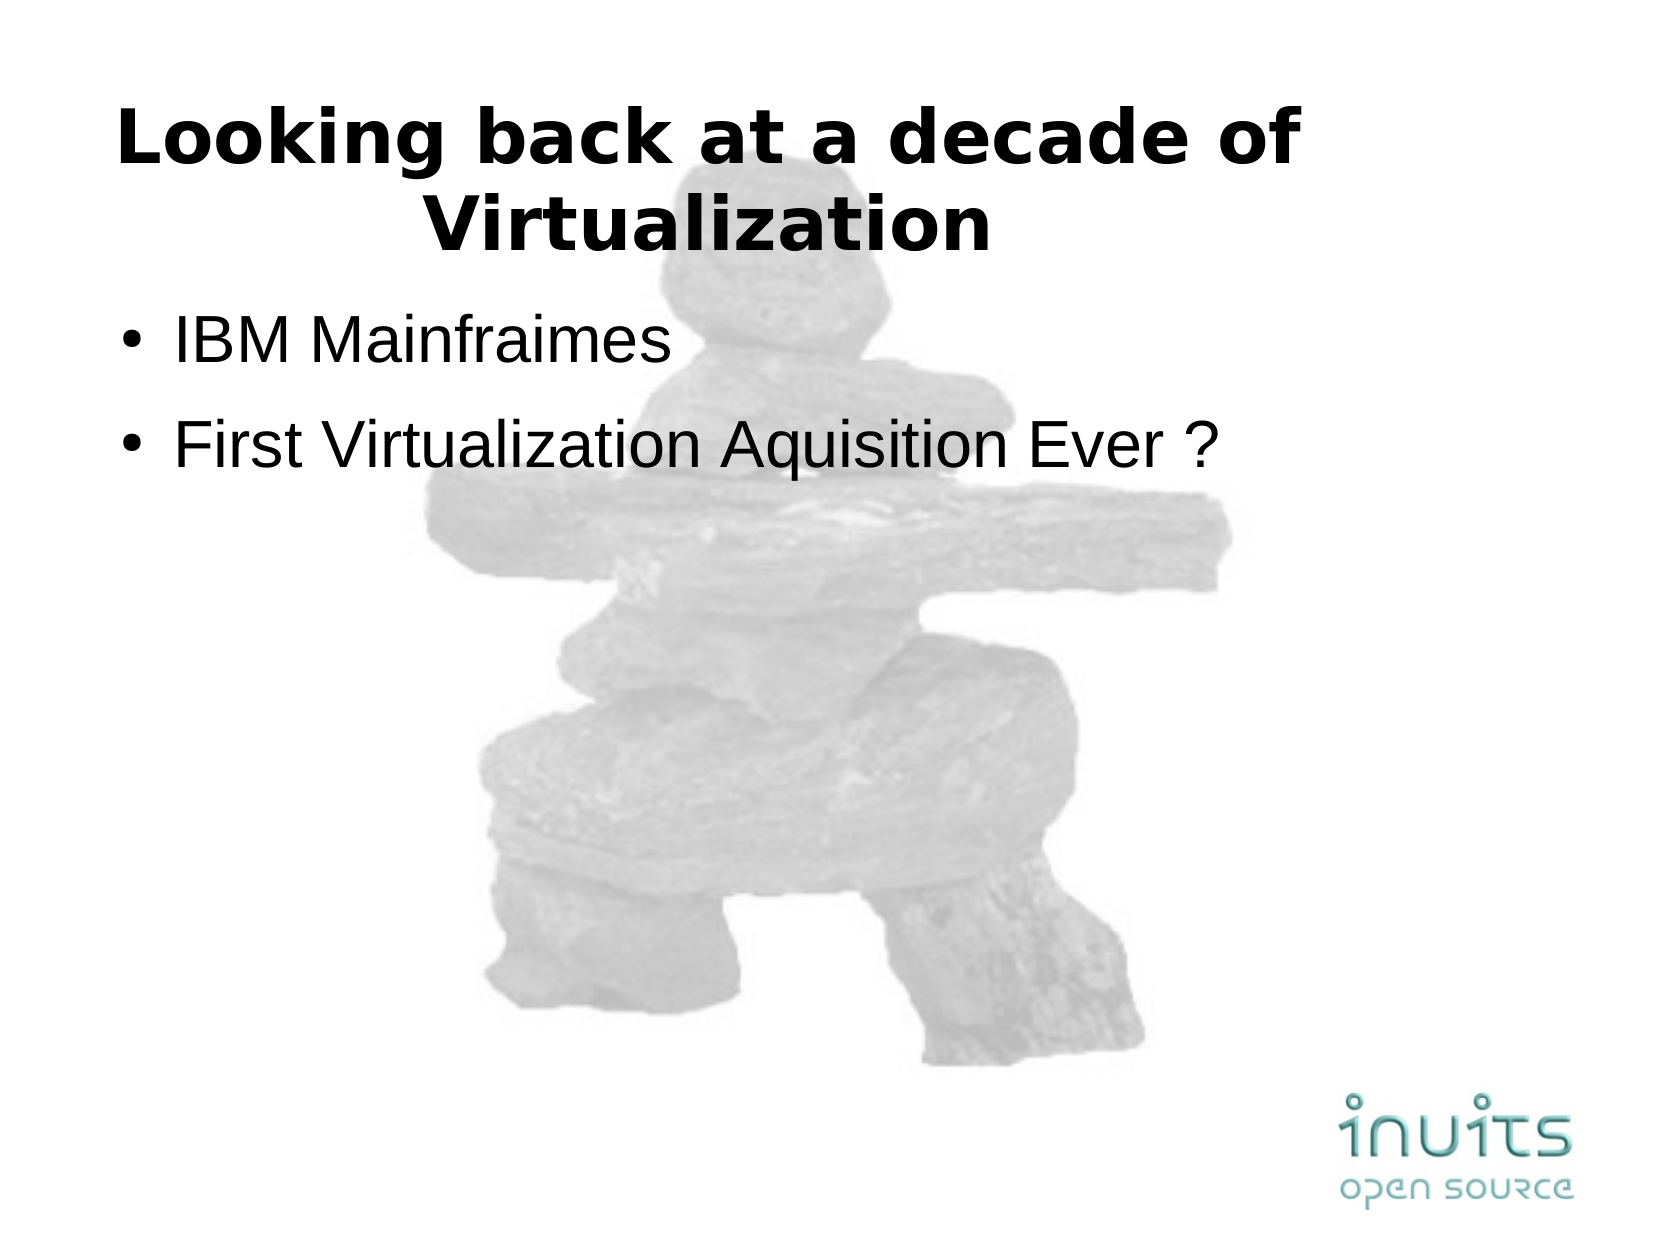

Looking back at a decade of Virtualization
# IBM Mainfraimes
First Virtualization Aquisition Ever ?